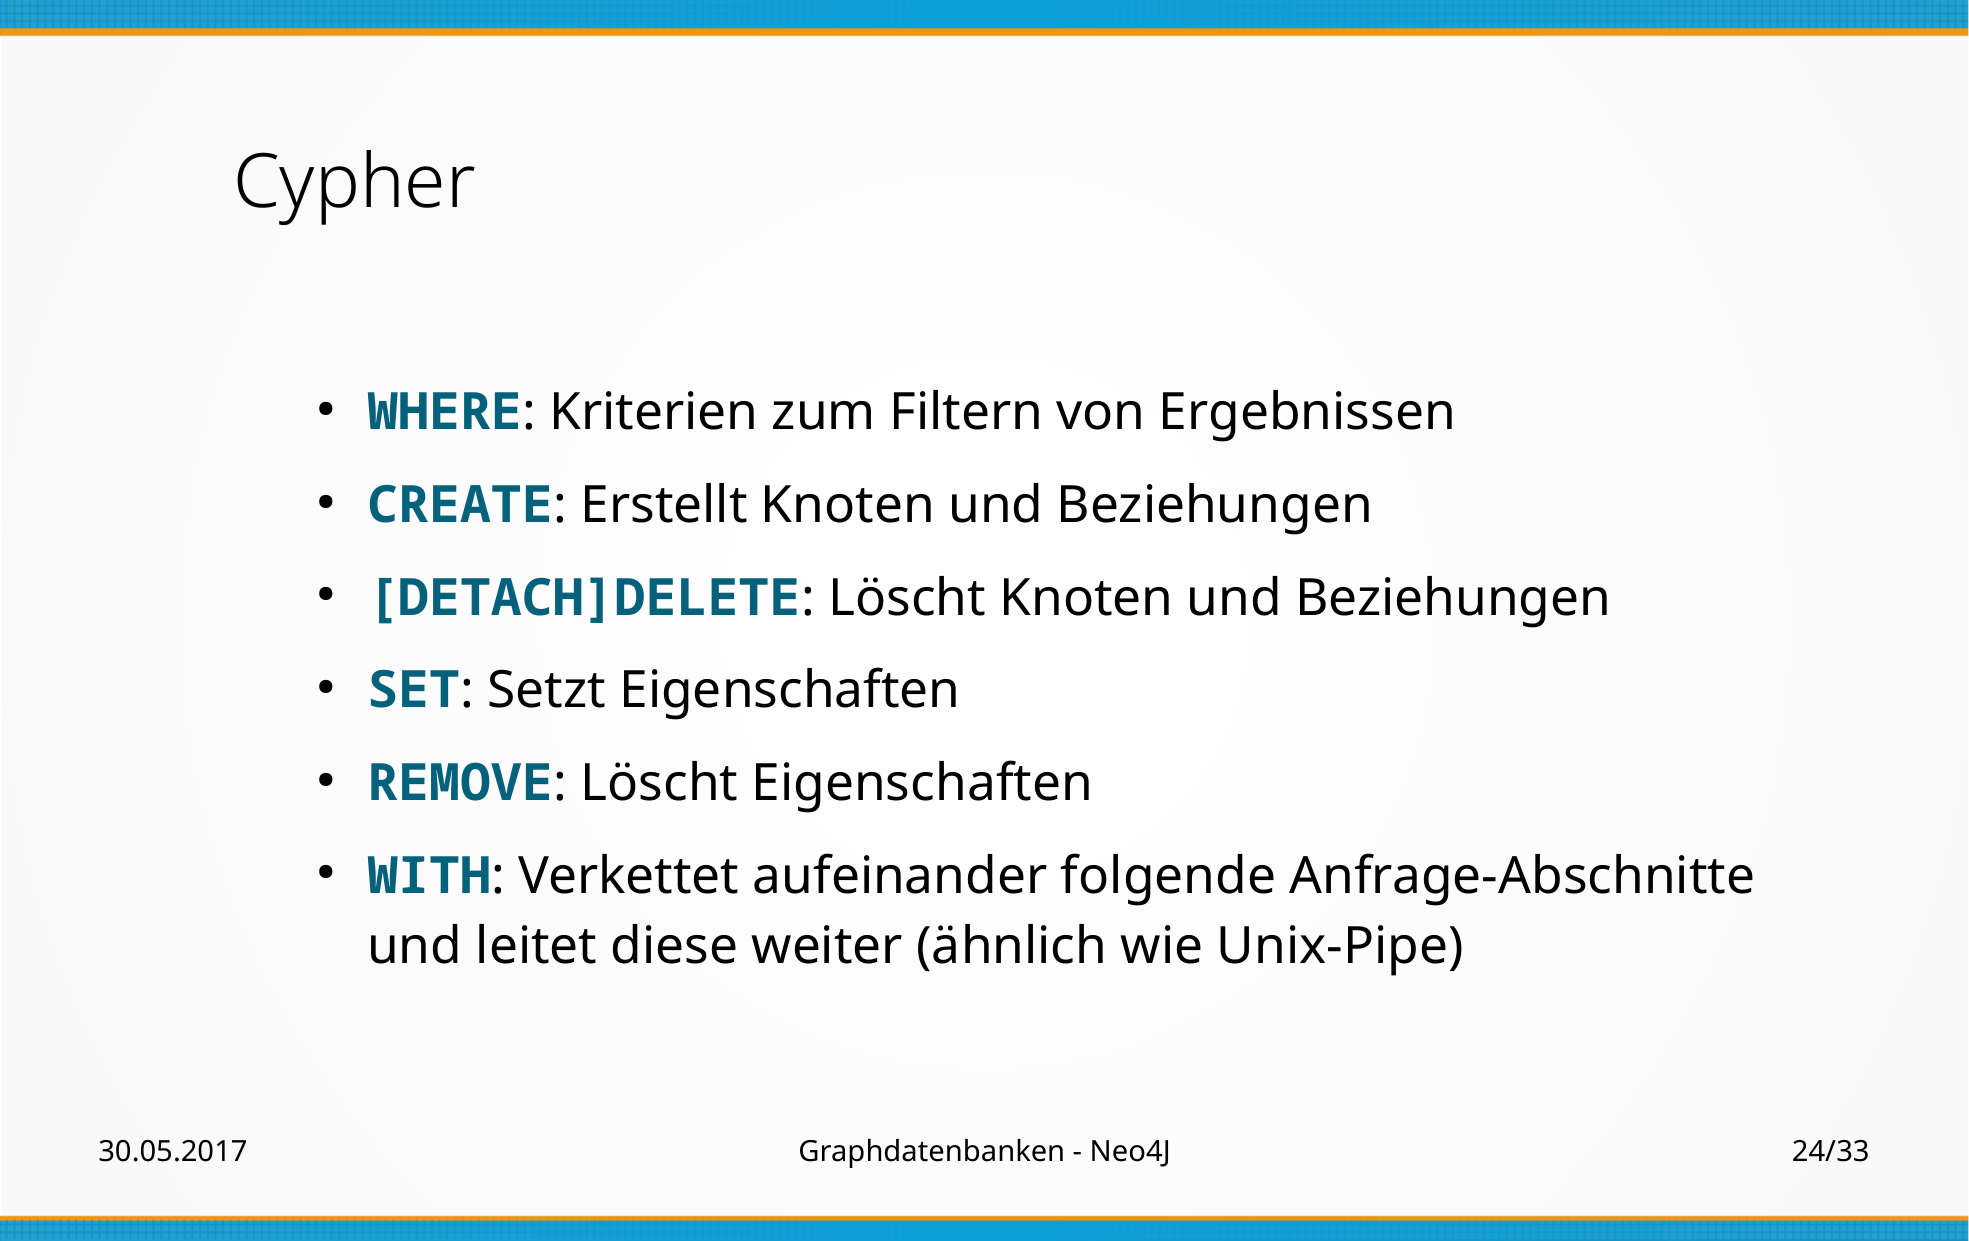

# Cypher
WHERE: Kriterien zum Filtern von Ergebnissen
CREATE: Erstellt Knoten und Beziehungen
[DETACH]DELETE: Löscht Knoten und Beziehungen
SET: Setzt Eigenschaften
REMOVE: Löscht Eigenschaften
WITH: Verkettet aufeinander folgende Anfrage-Abschnitte und leitet diese weiter (ähnlich wie Unix-Pipe)
30.05.2017
Graphdatenbanken - Neo4J
24